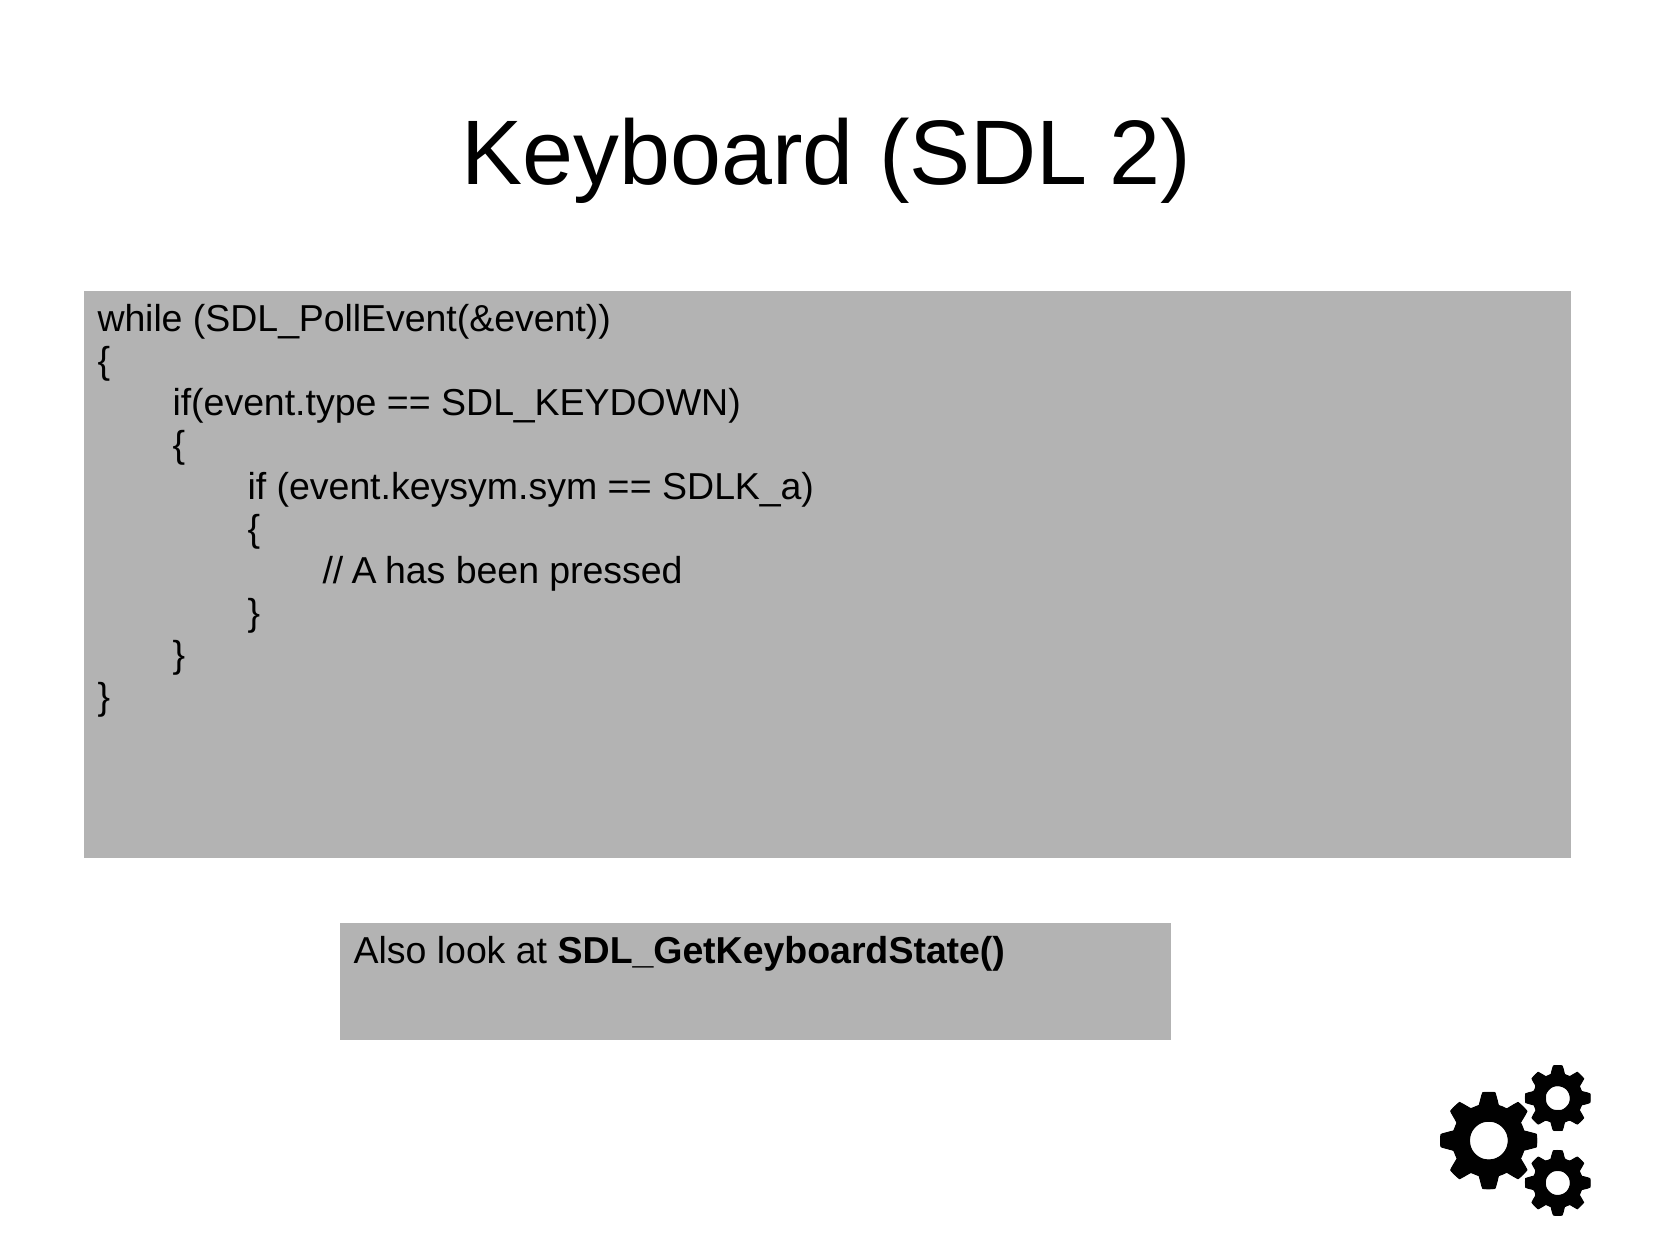

# Keyboard (SDL 2)
| while (SDL\_PollEvent(&event)) { if(event.type == SDL\_KEYDOWN) { if (event.keysym.sym == SDLK\_a) { // A has been pressed } } } |
| --- |
| Also look at SDL\_GetKeyboardState() |
| --- |